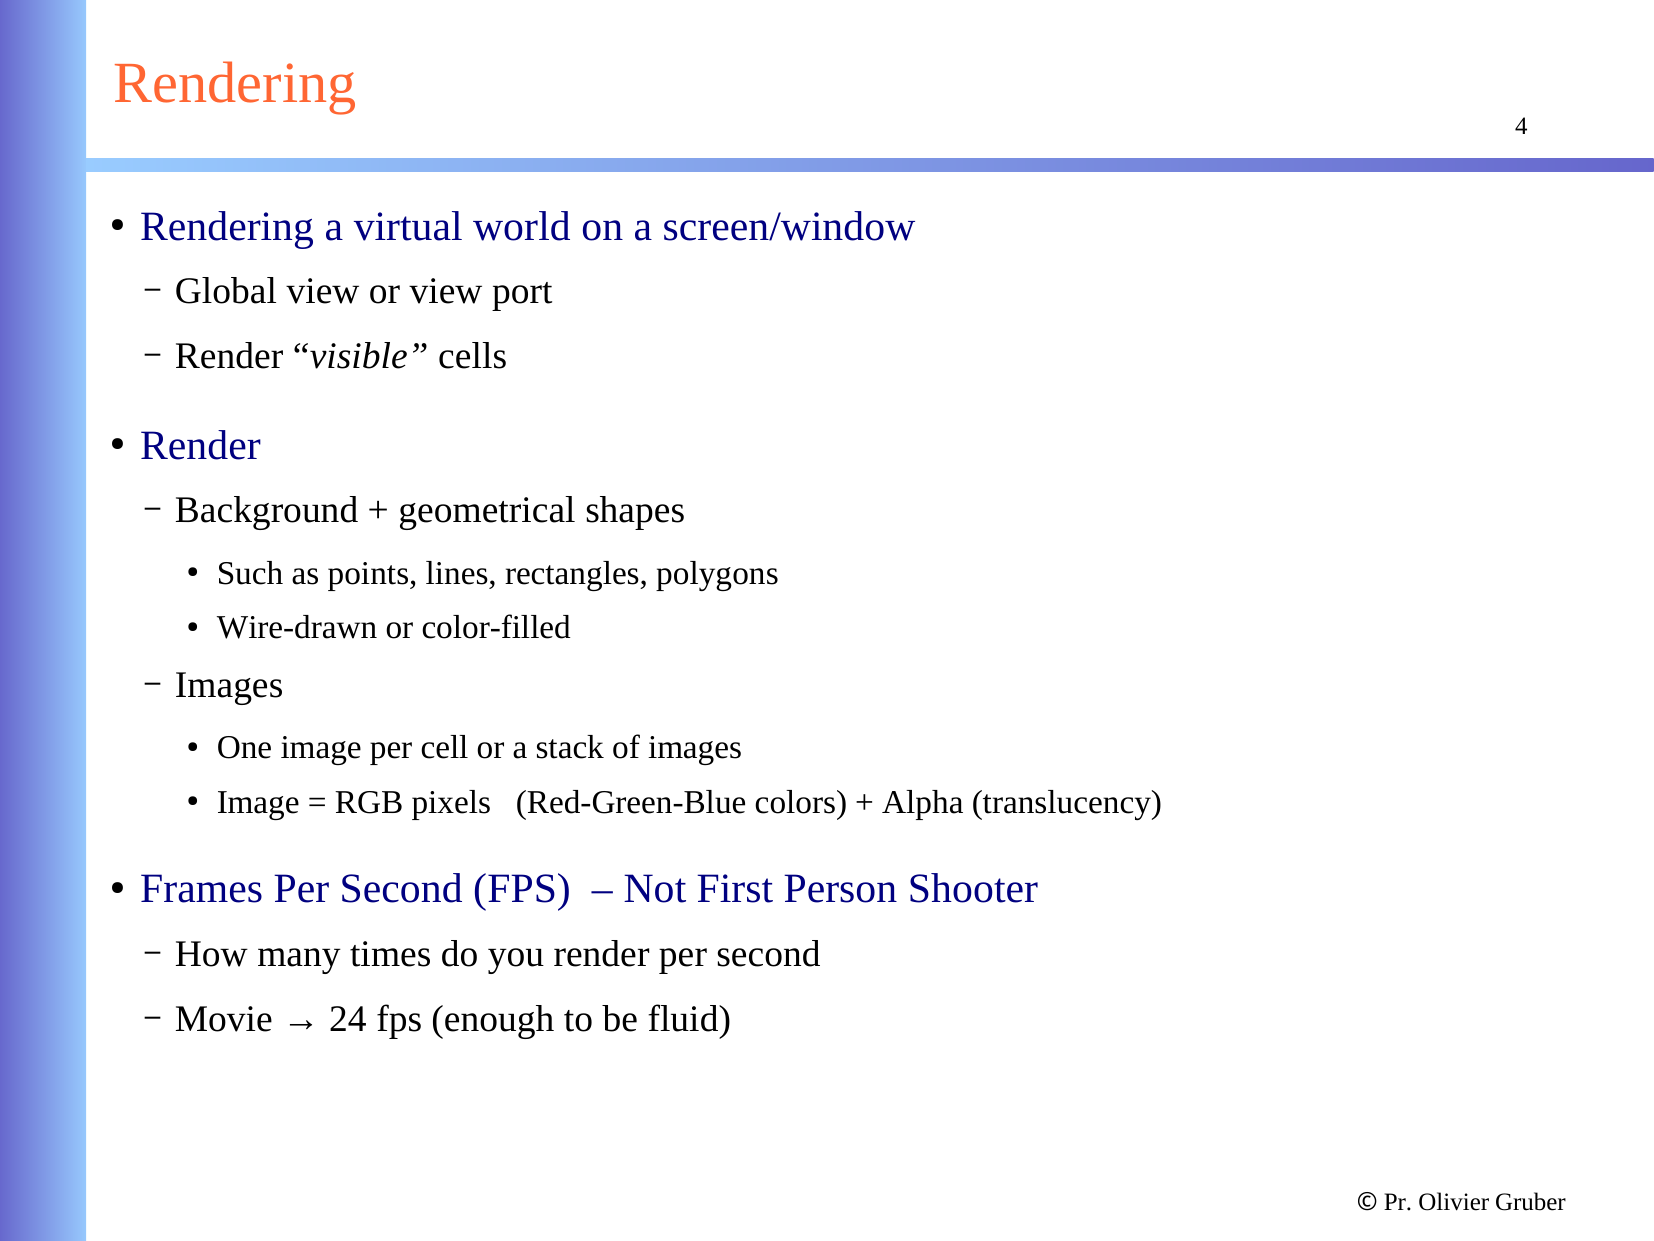

# Rendering
Rendering a virtual world on a screen/window
Global view or view port
Render “visible” cells
Render
Background + geometrical shapes
Such as points, lines, rectangles, polygons
Wire-drawn or color-filled
Images
One image per cell or a stack of images
Image = RGB pixels (Red-Green-Blue colors) + Alpha (translucency)
Frames Per Second (FPS) – Not First Person Shooter
How many times do you render per second
Movie → 24 fps (enough to be fluid)